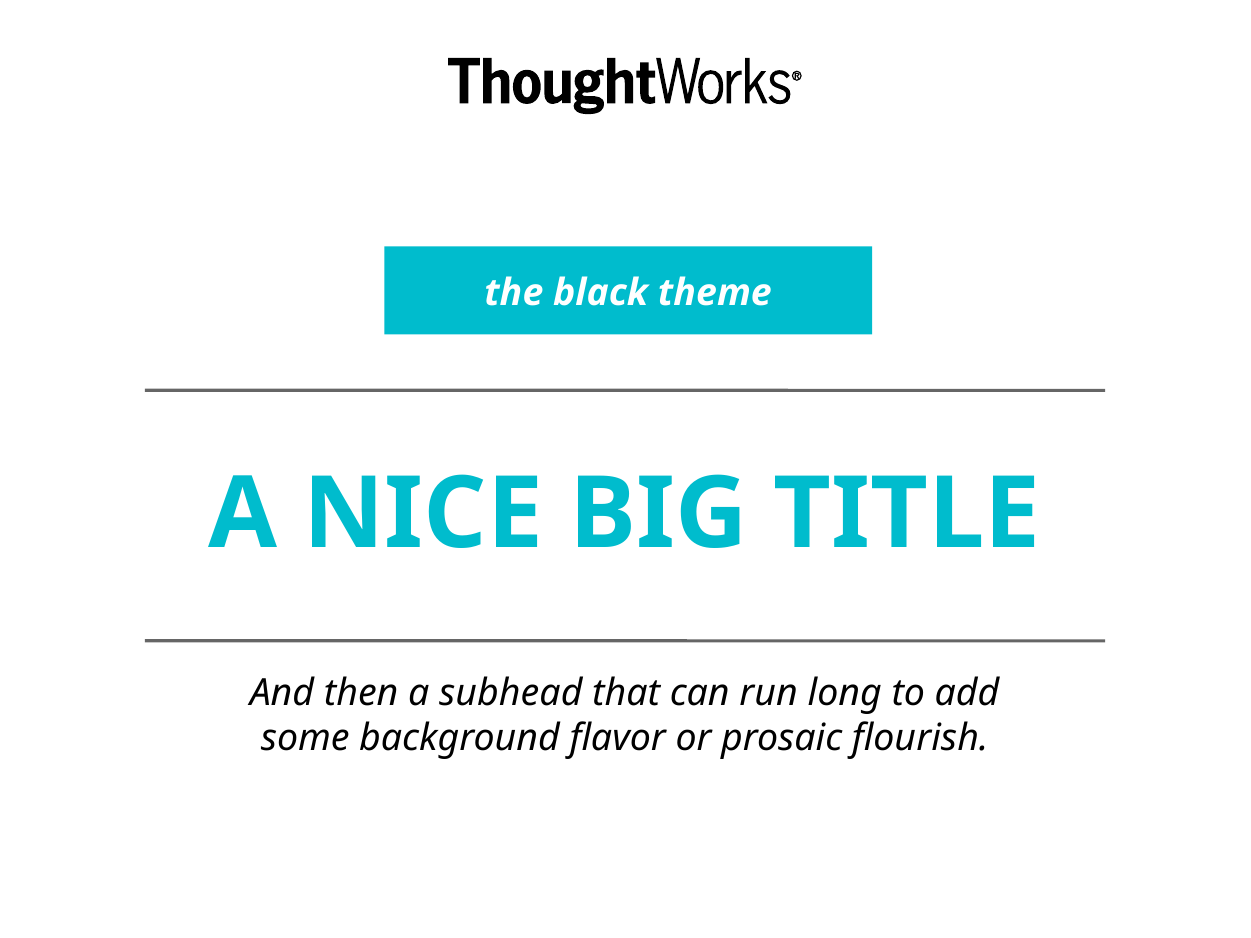

the black theme
# A NICE BIG TITLE
And then a subhead that can run long to add some background flavor or prosaic flourish.